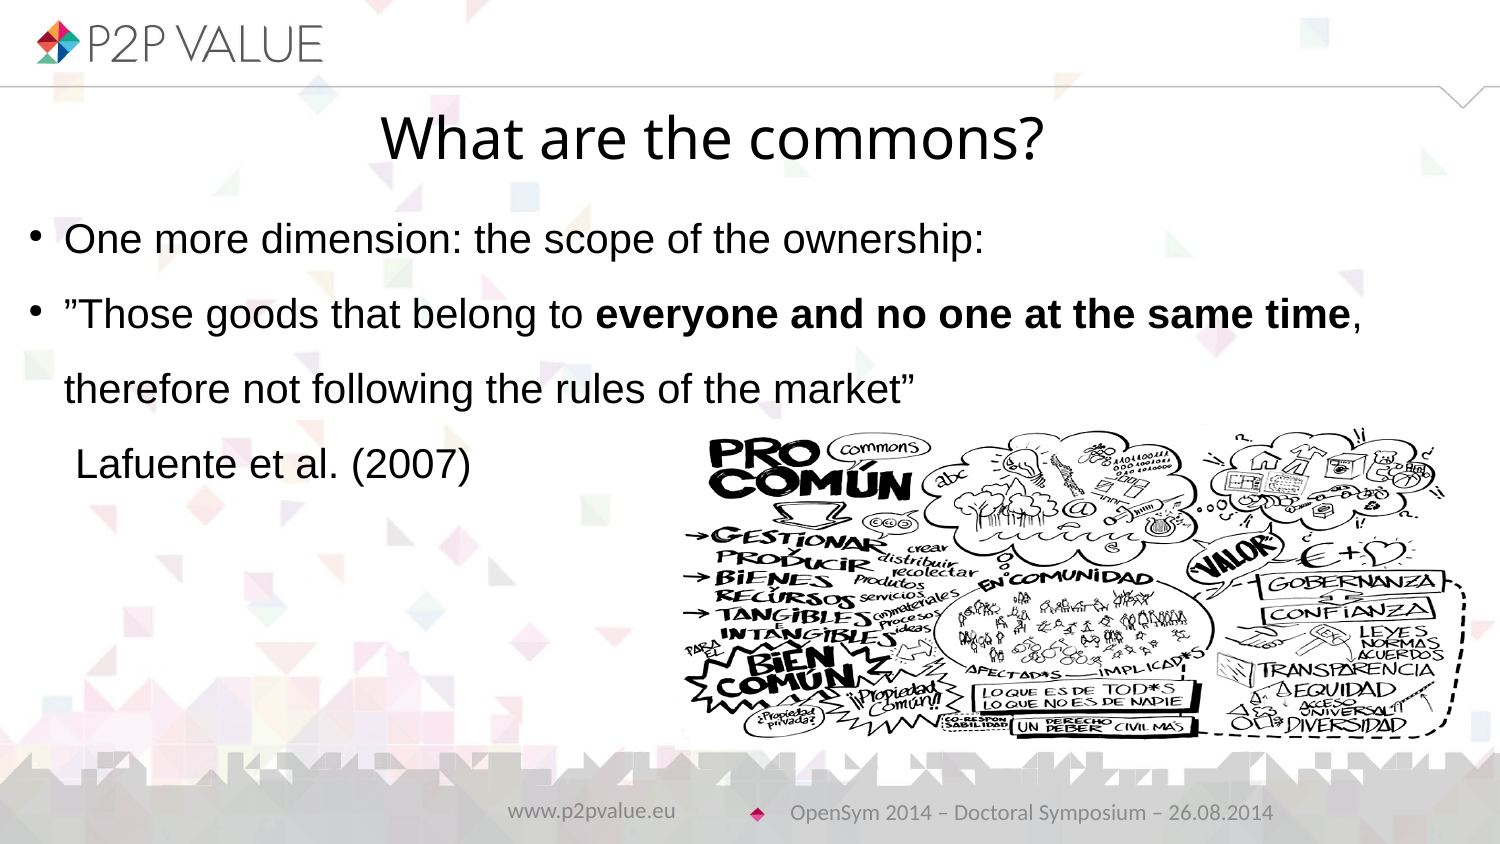

# What are the commons?
One more dimension: the scope of the ownership:
”Those goods that belong to everyone and no one at the same time, therefore not following the rules of the market”
 Lafuente et al. (2007)
OpenSym 2014 – Doctoral Symposium – 26.08.2014
www.p2pvalue.eu